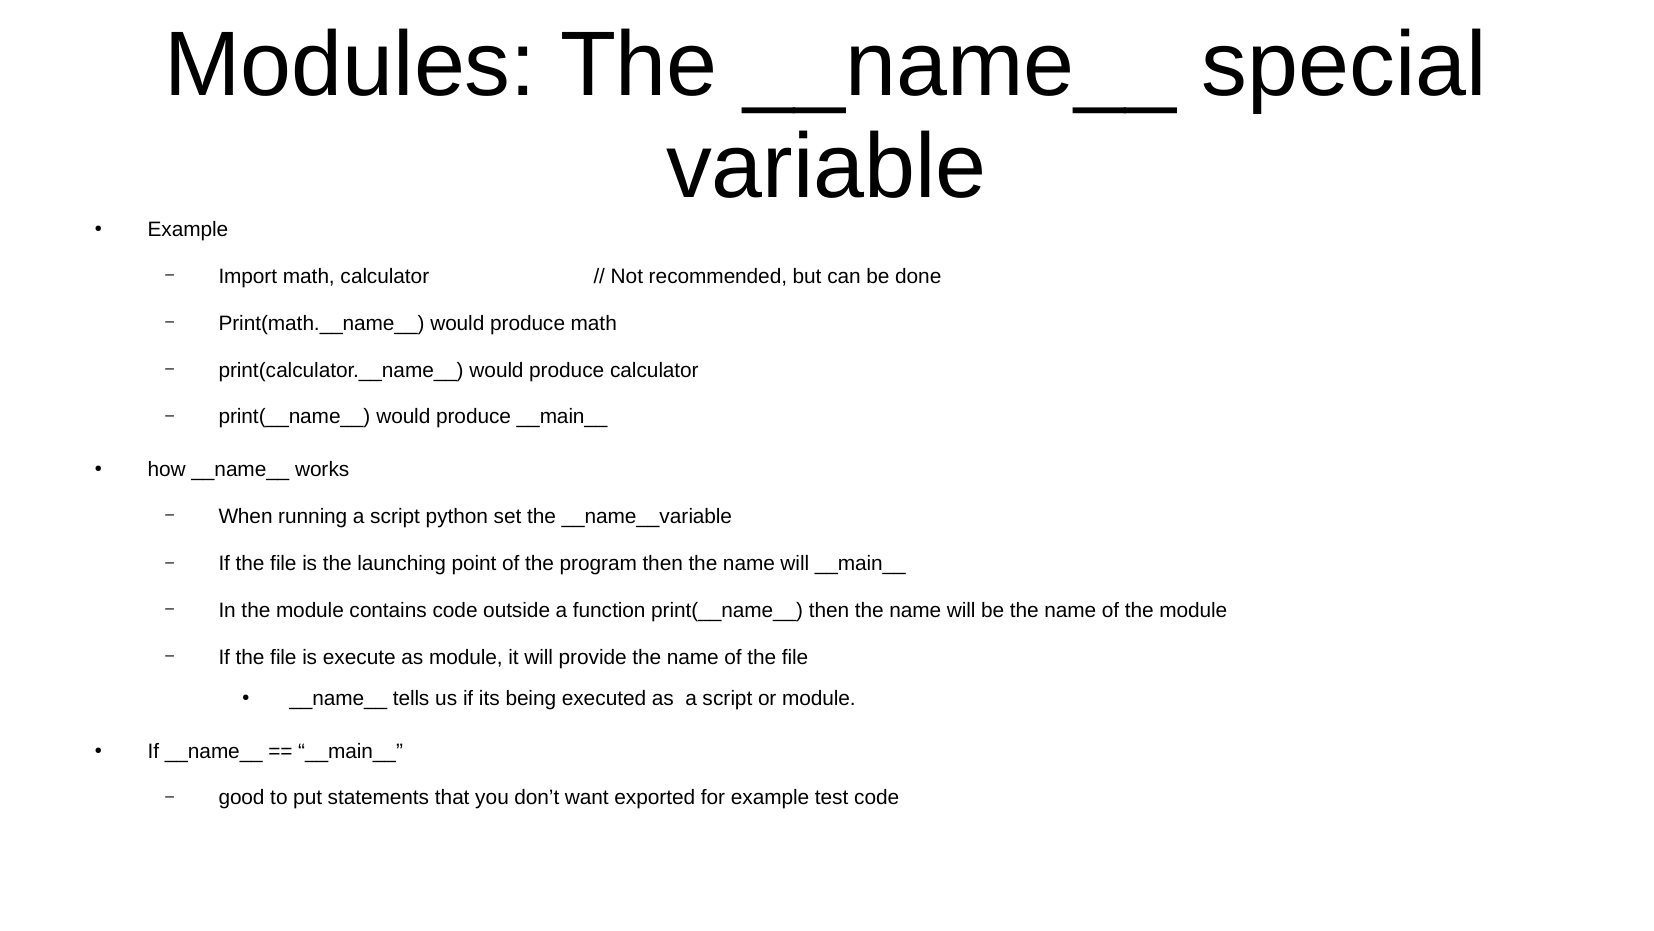

# Modules: The __name__ special variable
Example
Import math, calculator			// Not recommended, but can be done
Print(math.__name__) would produce math
print(calculator.__name__) would produce calculator
print(__name__) would produce __main__
how __name__ works
When running a script python set the __name__variable
If the file is the launching point of the program then the name will __main__
In the module contains code outside a function print(__name__) then the name will be the name of the module
If the file is execute as module, it will provide the name of the file
__name__ tells us if its being executed as a script or module.
If __name__ == “__main__”
good to put statements that you don’t want exported for example test code